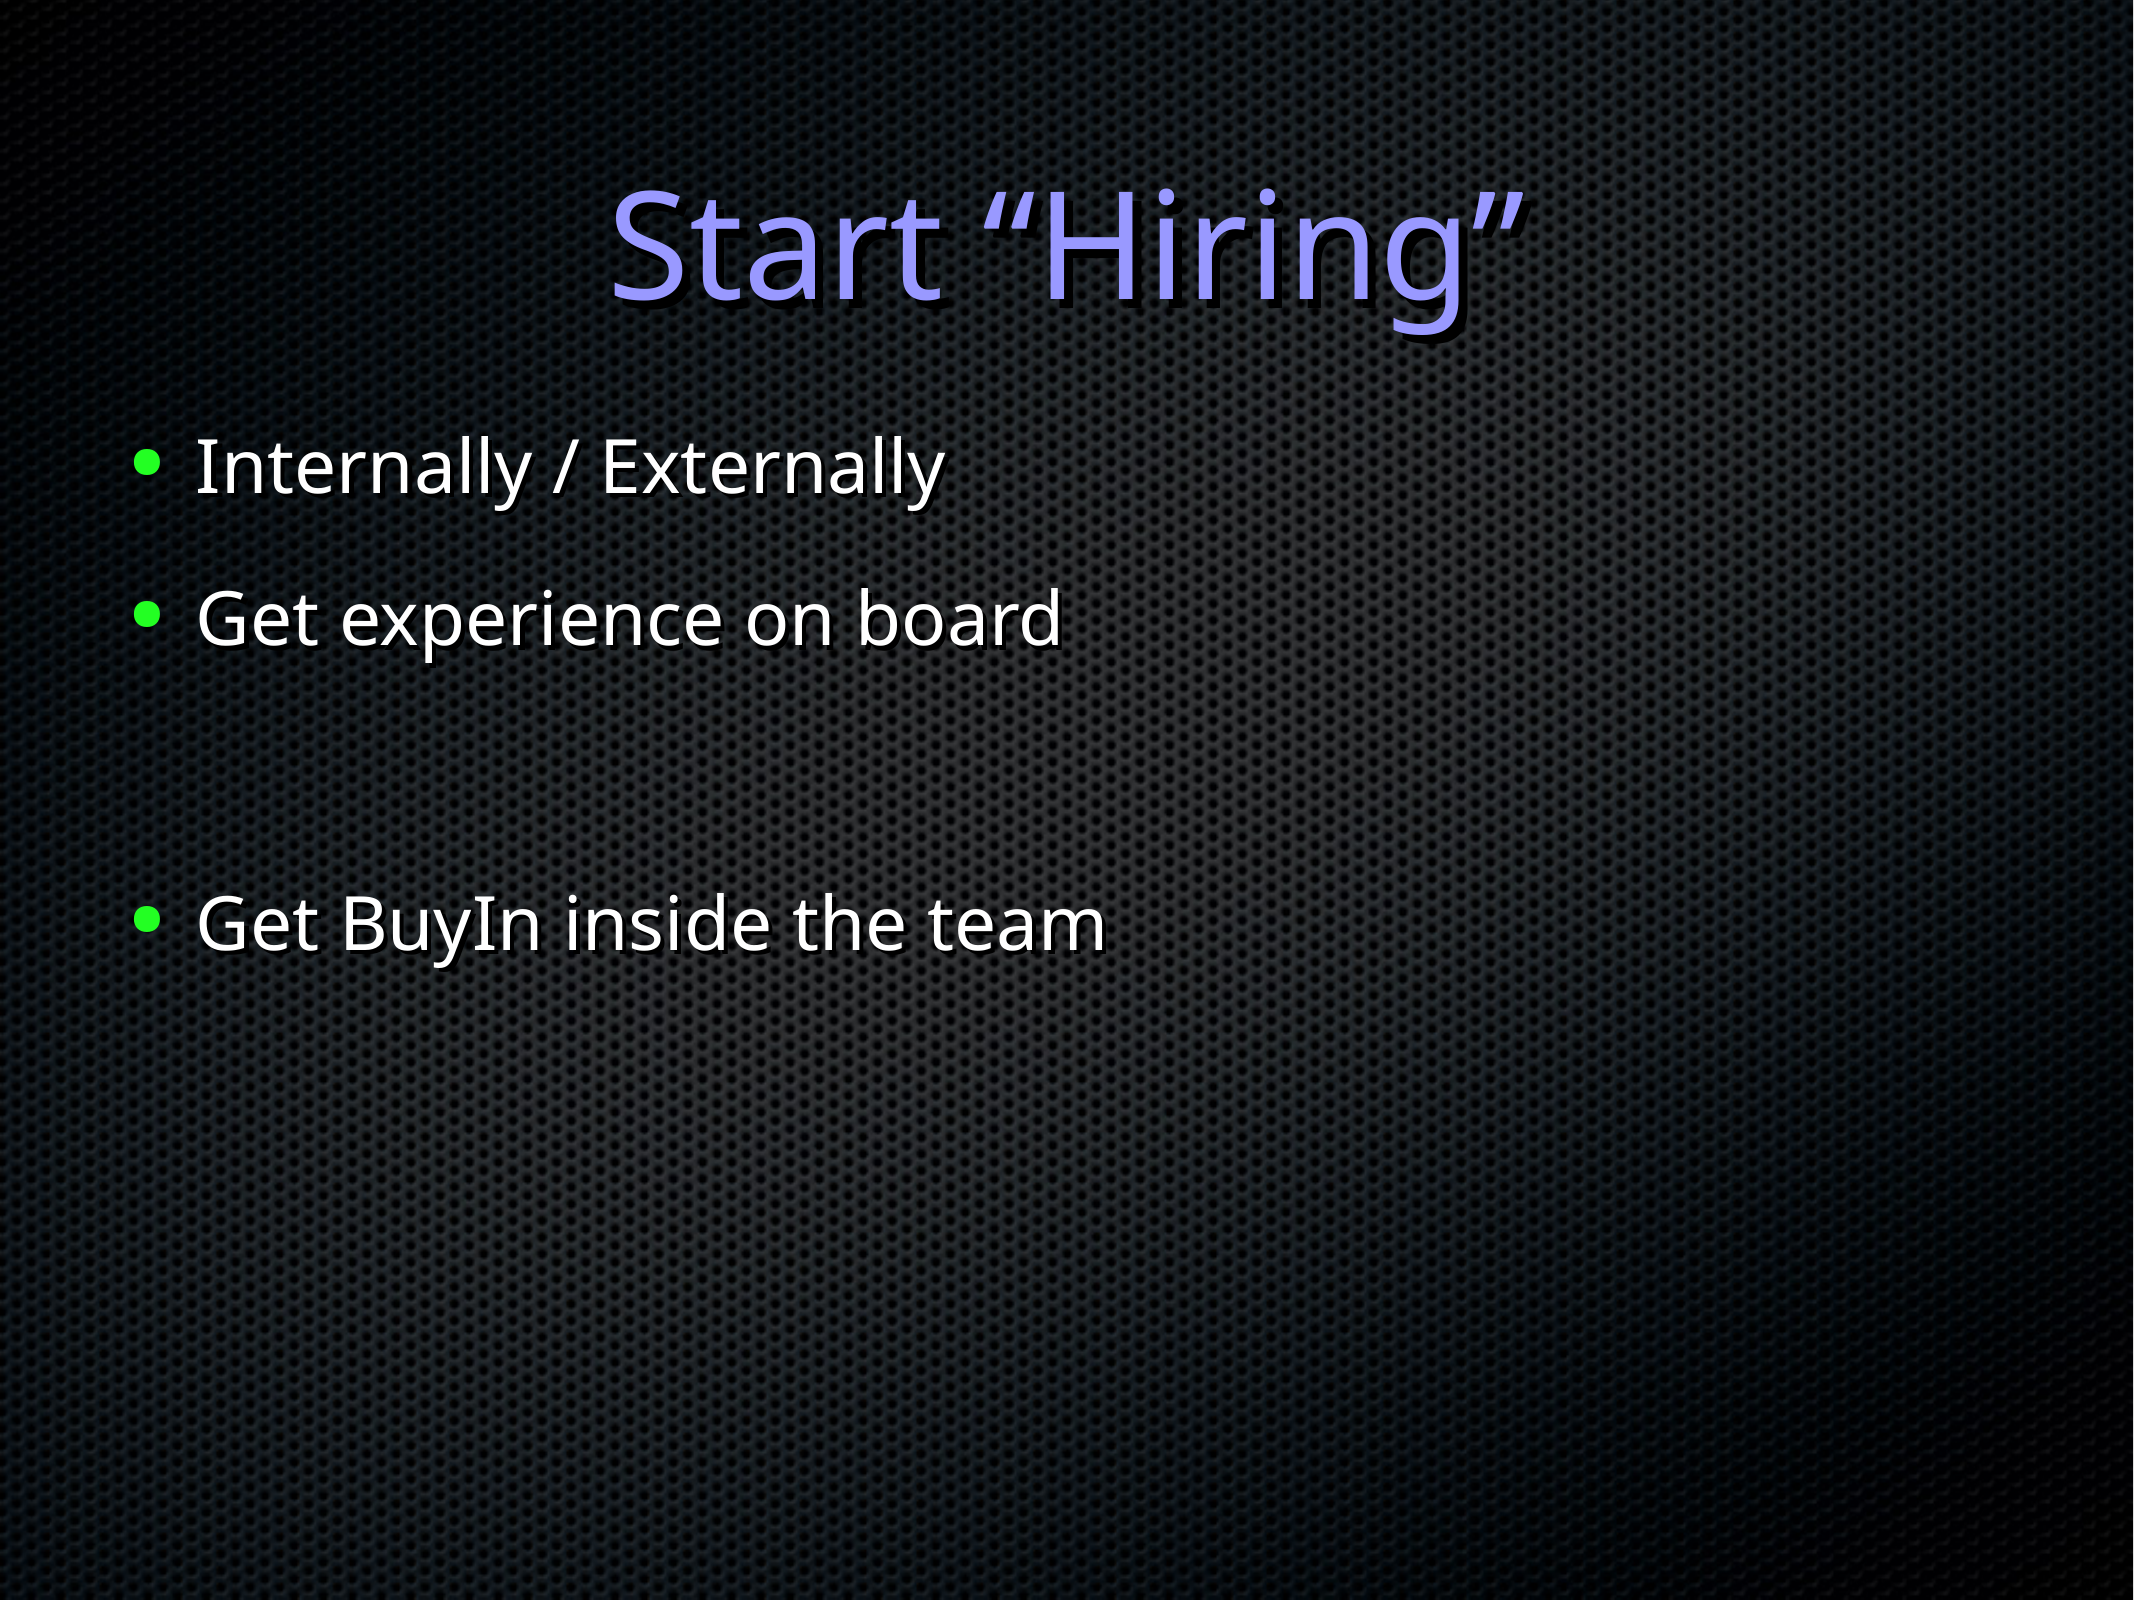

# Start “Hiring”
Internally / Externally
Get experience on board
Get BuyIn inside the team